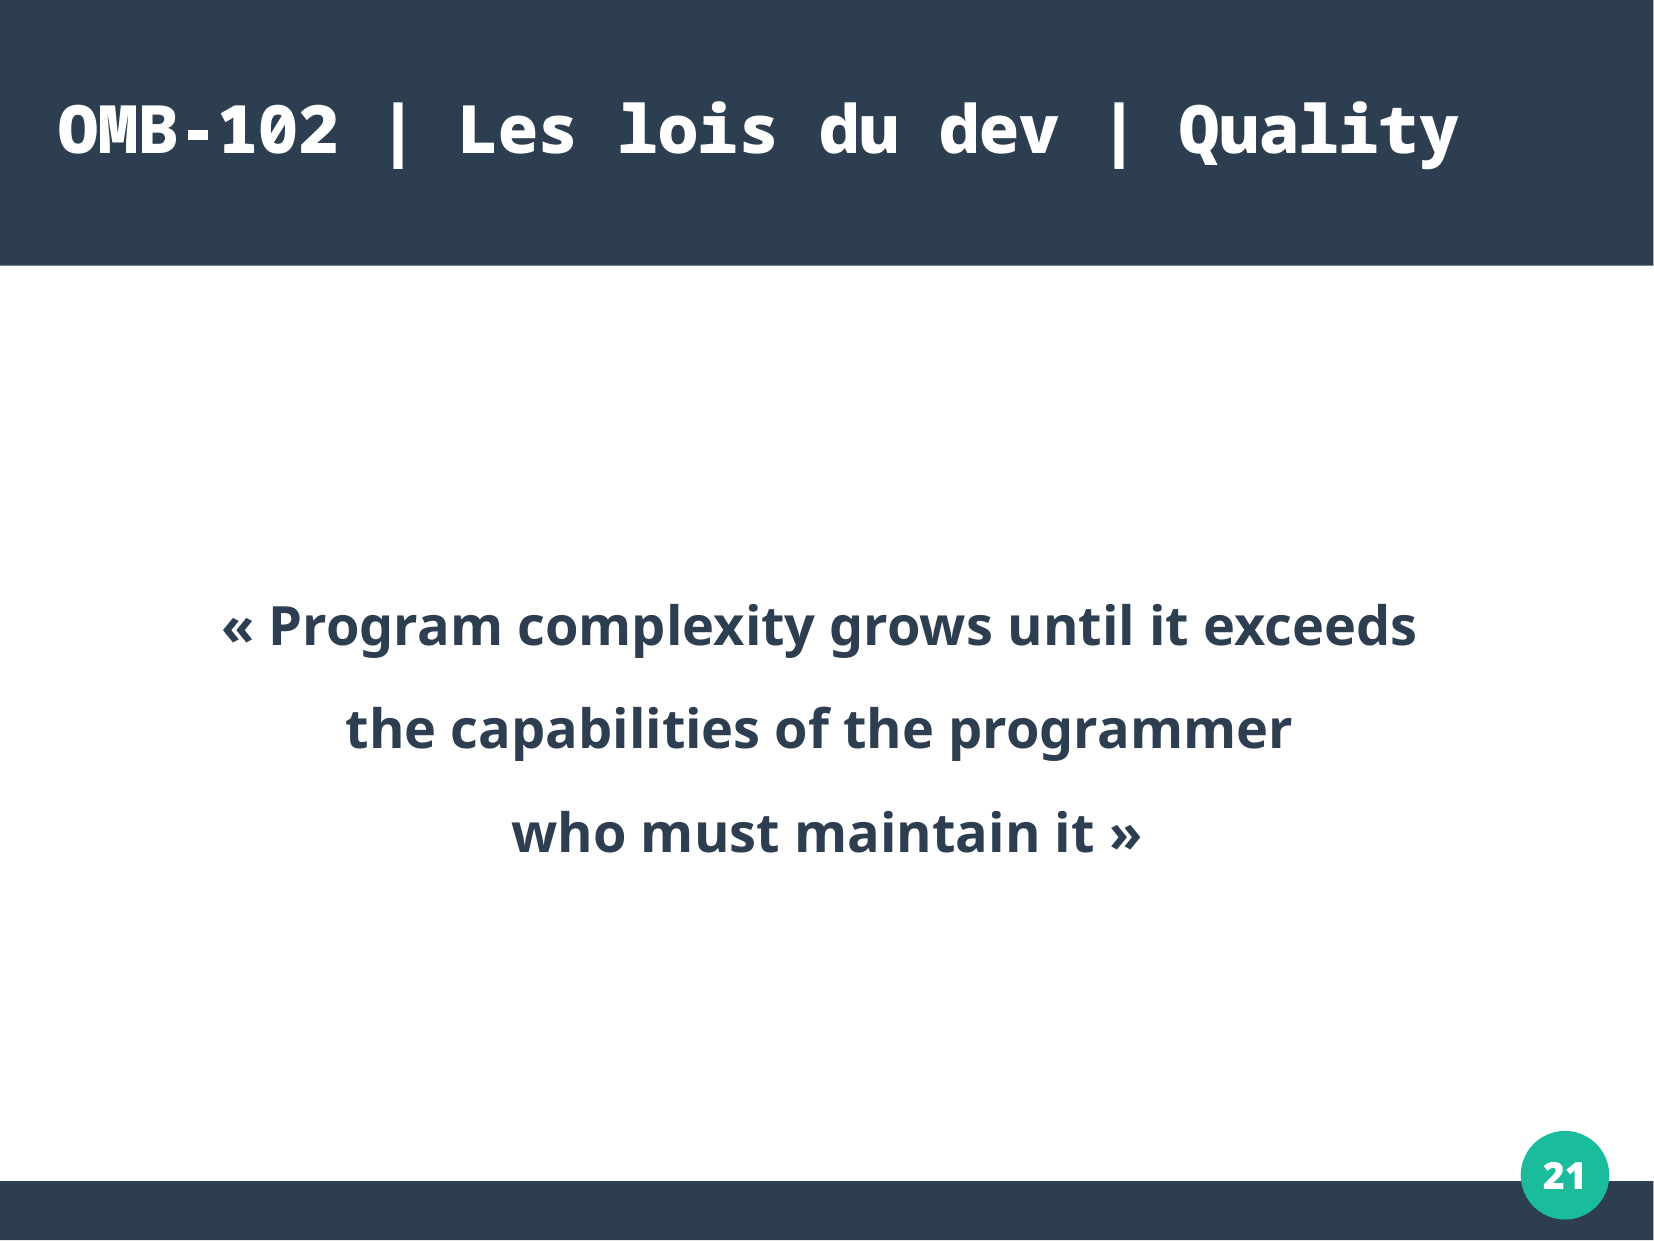

# OMB-102 | Les lois du dev | Quality
« Program complexity grows until it exceeds
the capabilities of the programmer
who must maintain it »
21